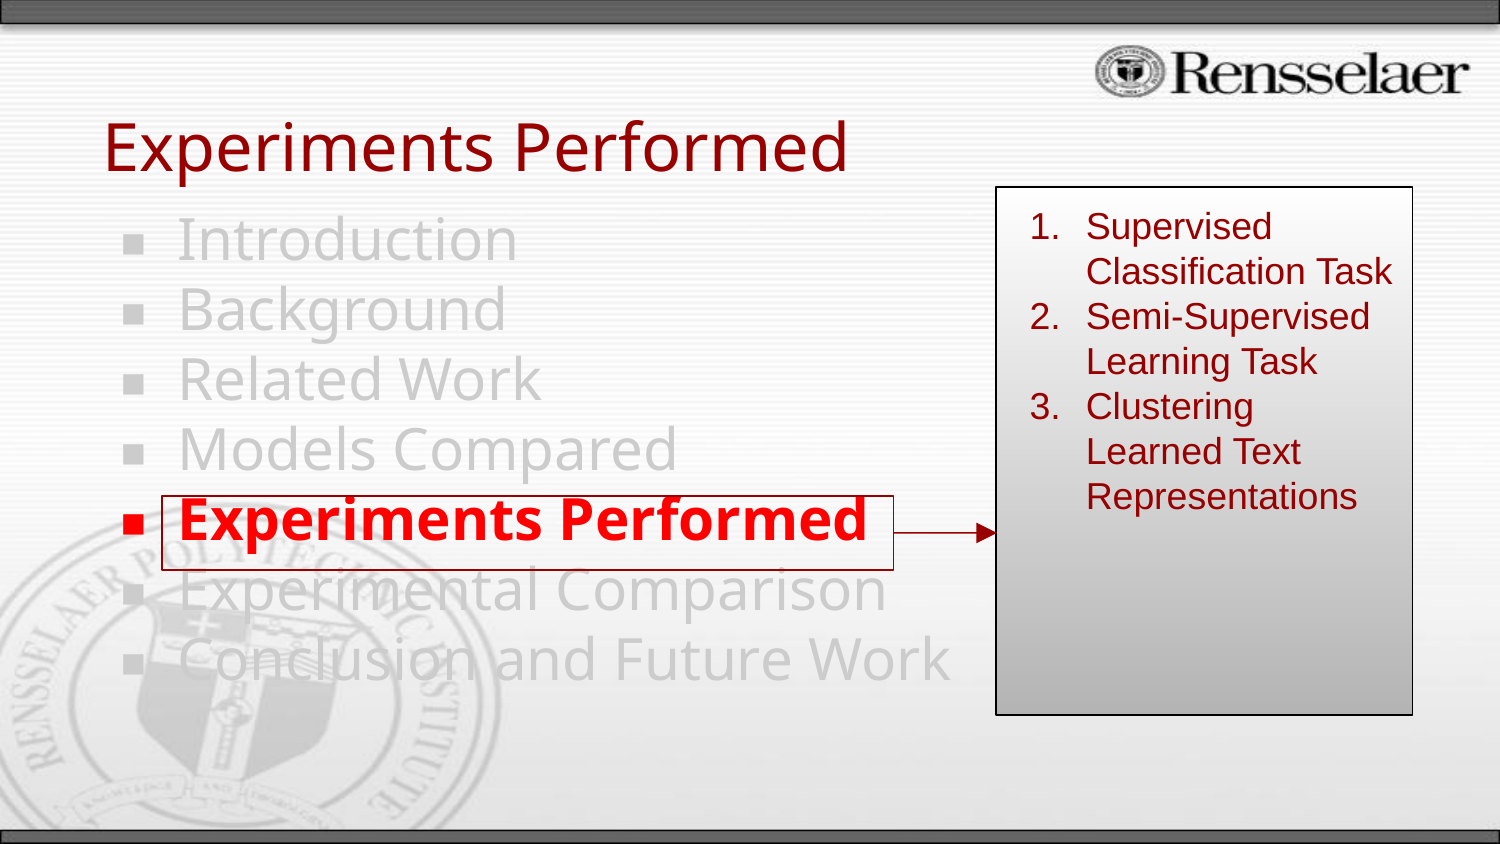

# Experiments Performed
Introduction
Background
Related Work
Models Compared
Experiments Performed
Experimental Comparison
Conclusion and Future Work
Supervised Classification Task
Semi-Supervised Learning Task
Clustering Learned Text Representations